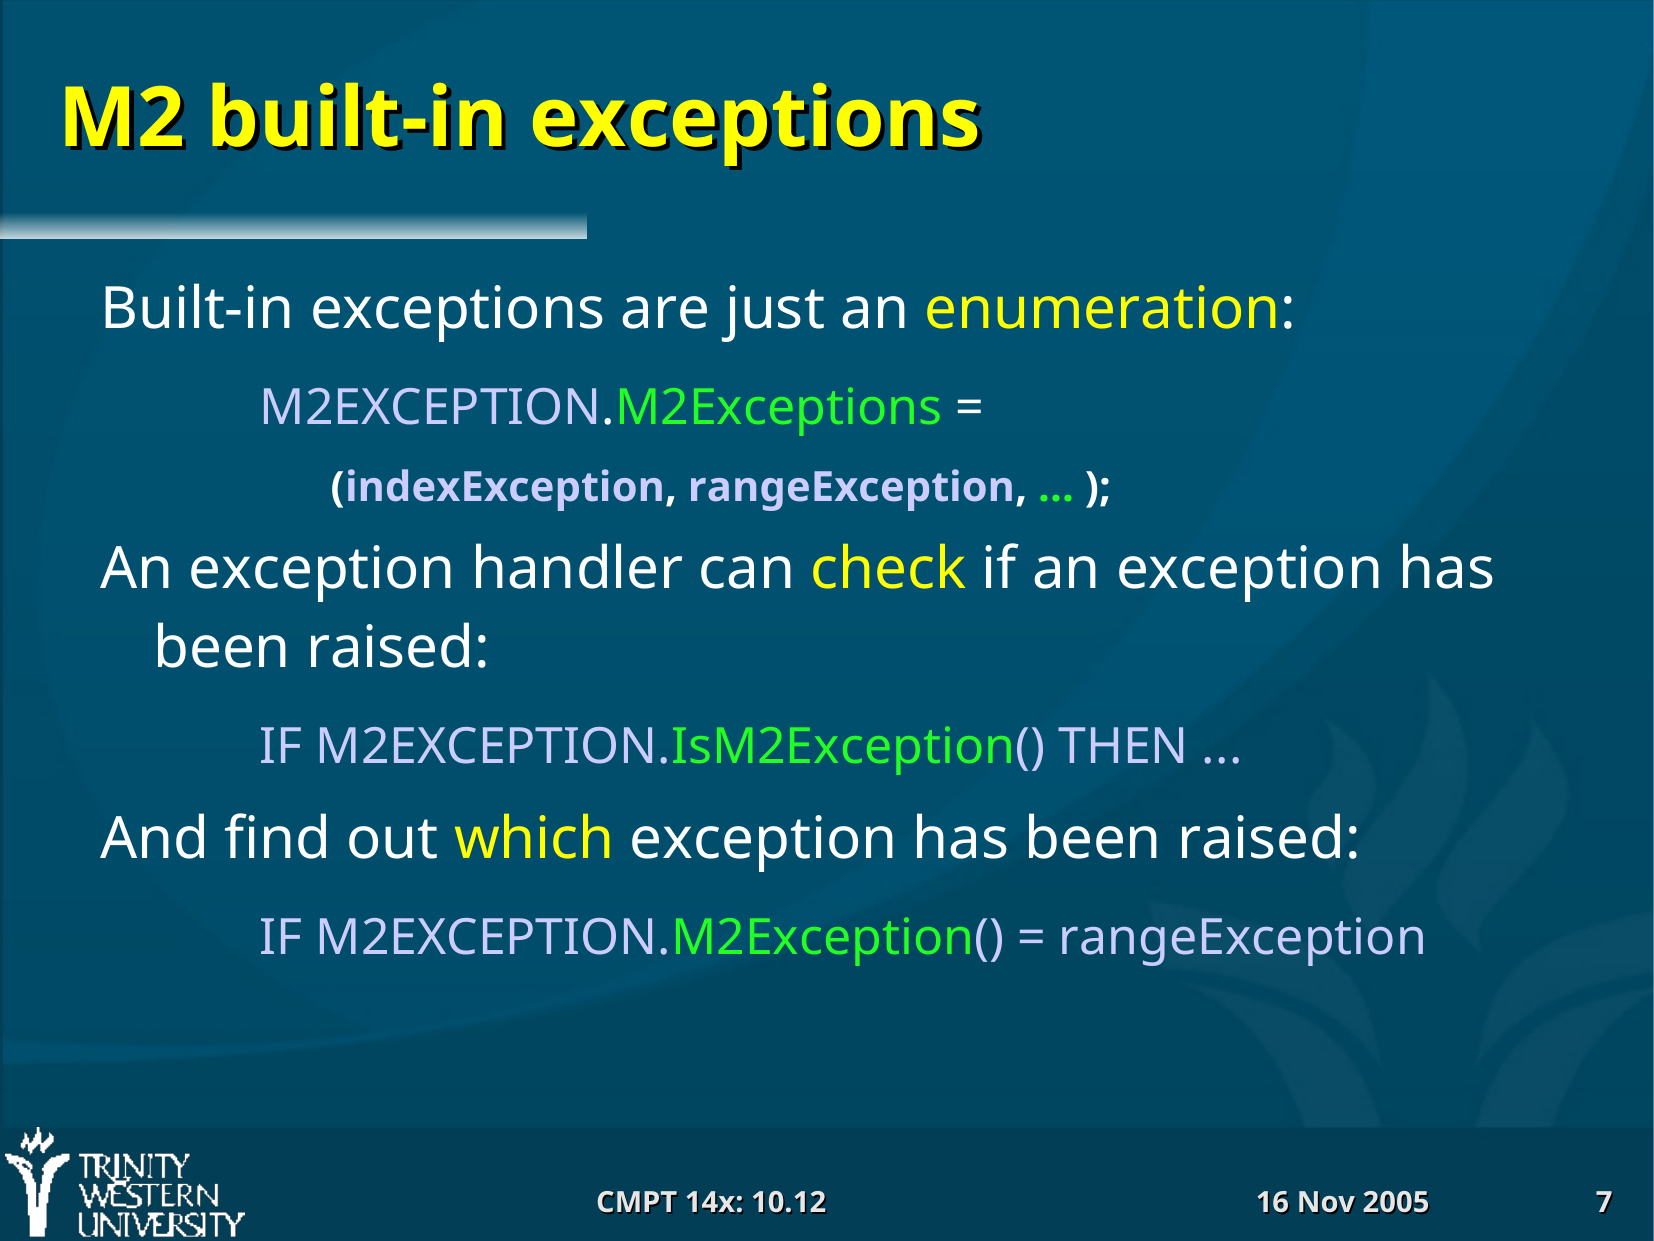

# M2 built-in exceptions
Built-in exceptions are just an enumeration:
M2EXCEPTION.M2Exceptions =
(indexException, rangeException, ... );
An exception handler can check if an exception has been raised:
IF M2EXCEPTION.IsM2Exception() THEN ...
And find out which exception has been raised:
IF M2EXCEPTION.M2Exception() = rangeException
CMPT 14x: 10.12
16 Nov 2005
7